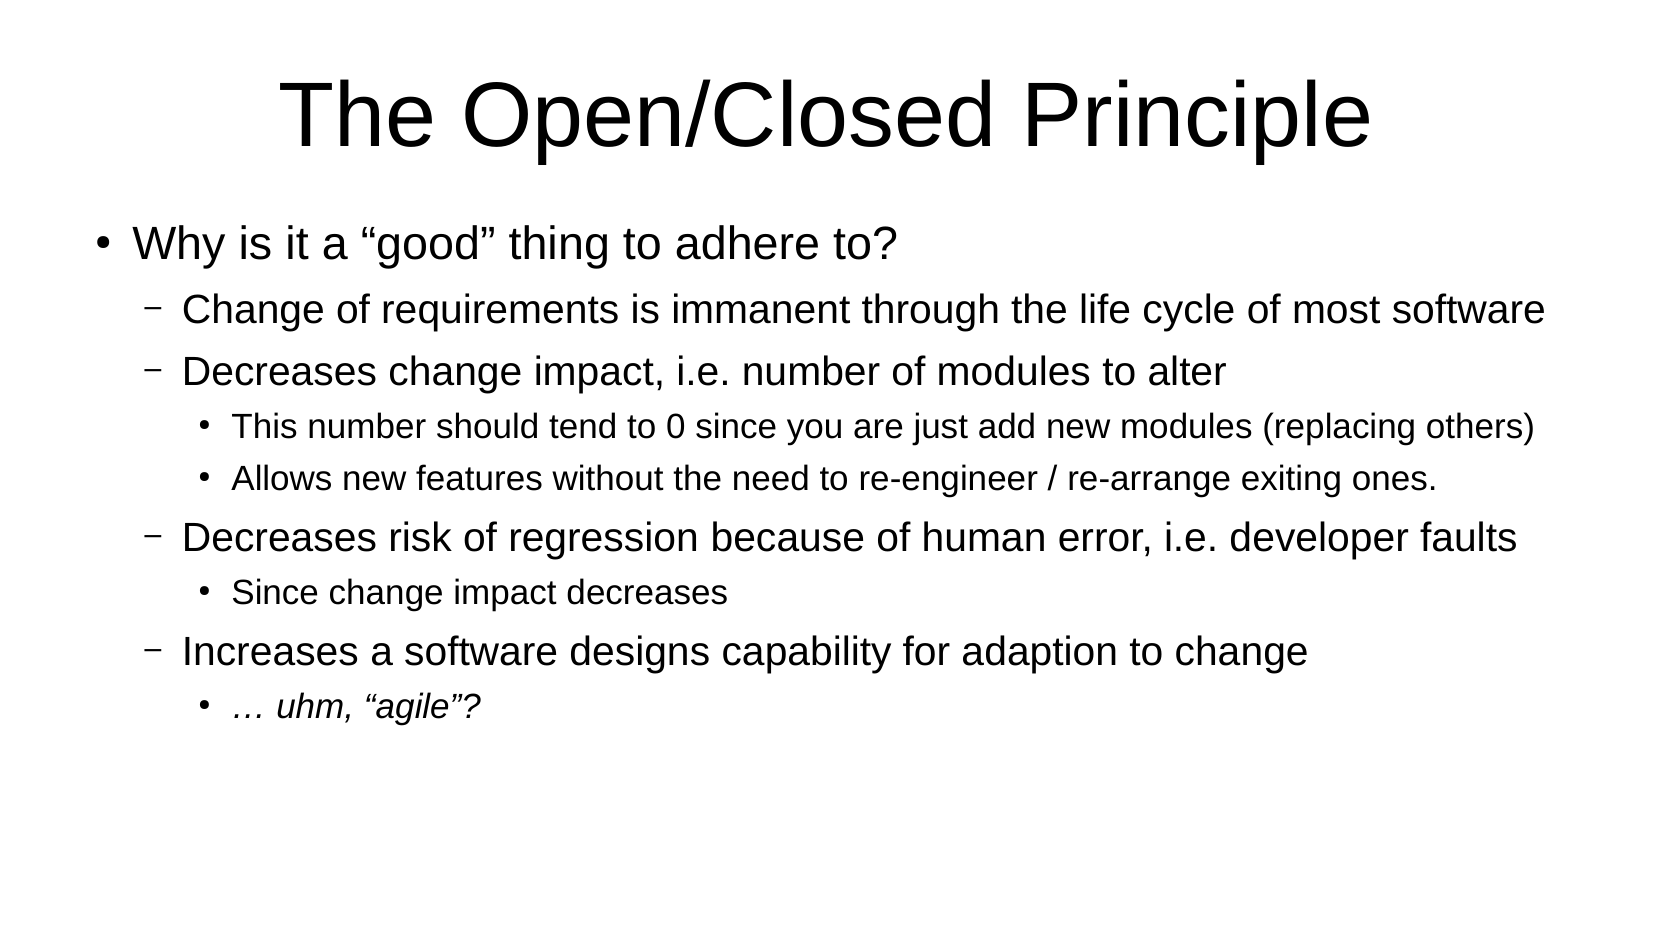

# The Open/Closed Principle
Why is it a “good” thing to adhere to?
Change of requirements is immanent through the life cycle of most software
Decreases change impact, i.e. number of modules to alter
This number should tend to 0 since you are just add new modules (replacing others)
Allows new features without the need to re-engineer / re-arrange exiting ones.
Decreases risk of regression because of human error, i.e. developer faults
Since change impact decreases
Increases a software designs capability for adaption to change
… uhm, “agile”?